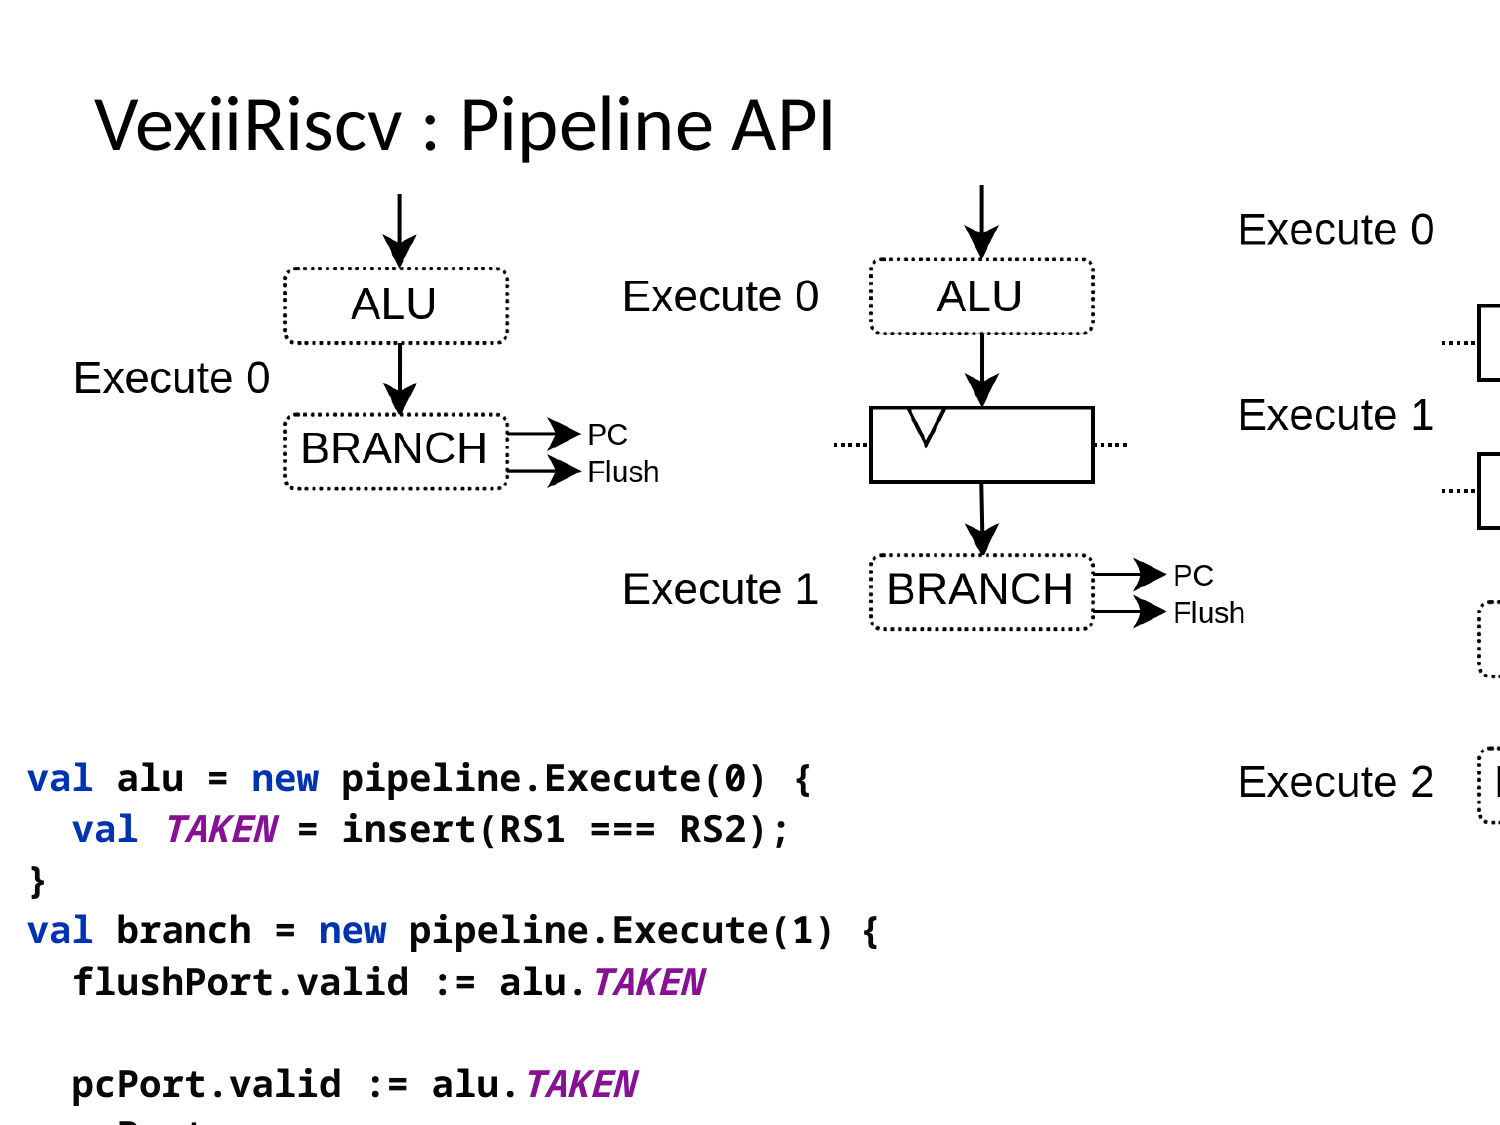

# VexiiRiscv : Pipeline API
val alu = new pipeline.Execute(0) {
 val TAKEN = insert(RS1 === RS2);
}
val branch = new pipeline.Execute(1) {
 flushPort.valid := alu.TAKEN
 pcPort.valid := alu.TAKEN
 pcPort.pc := ..
}